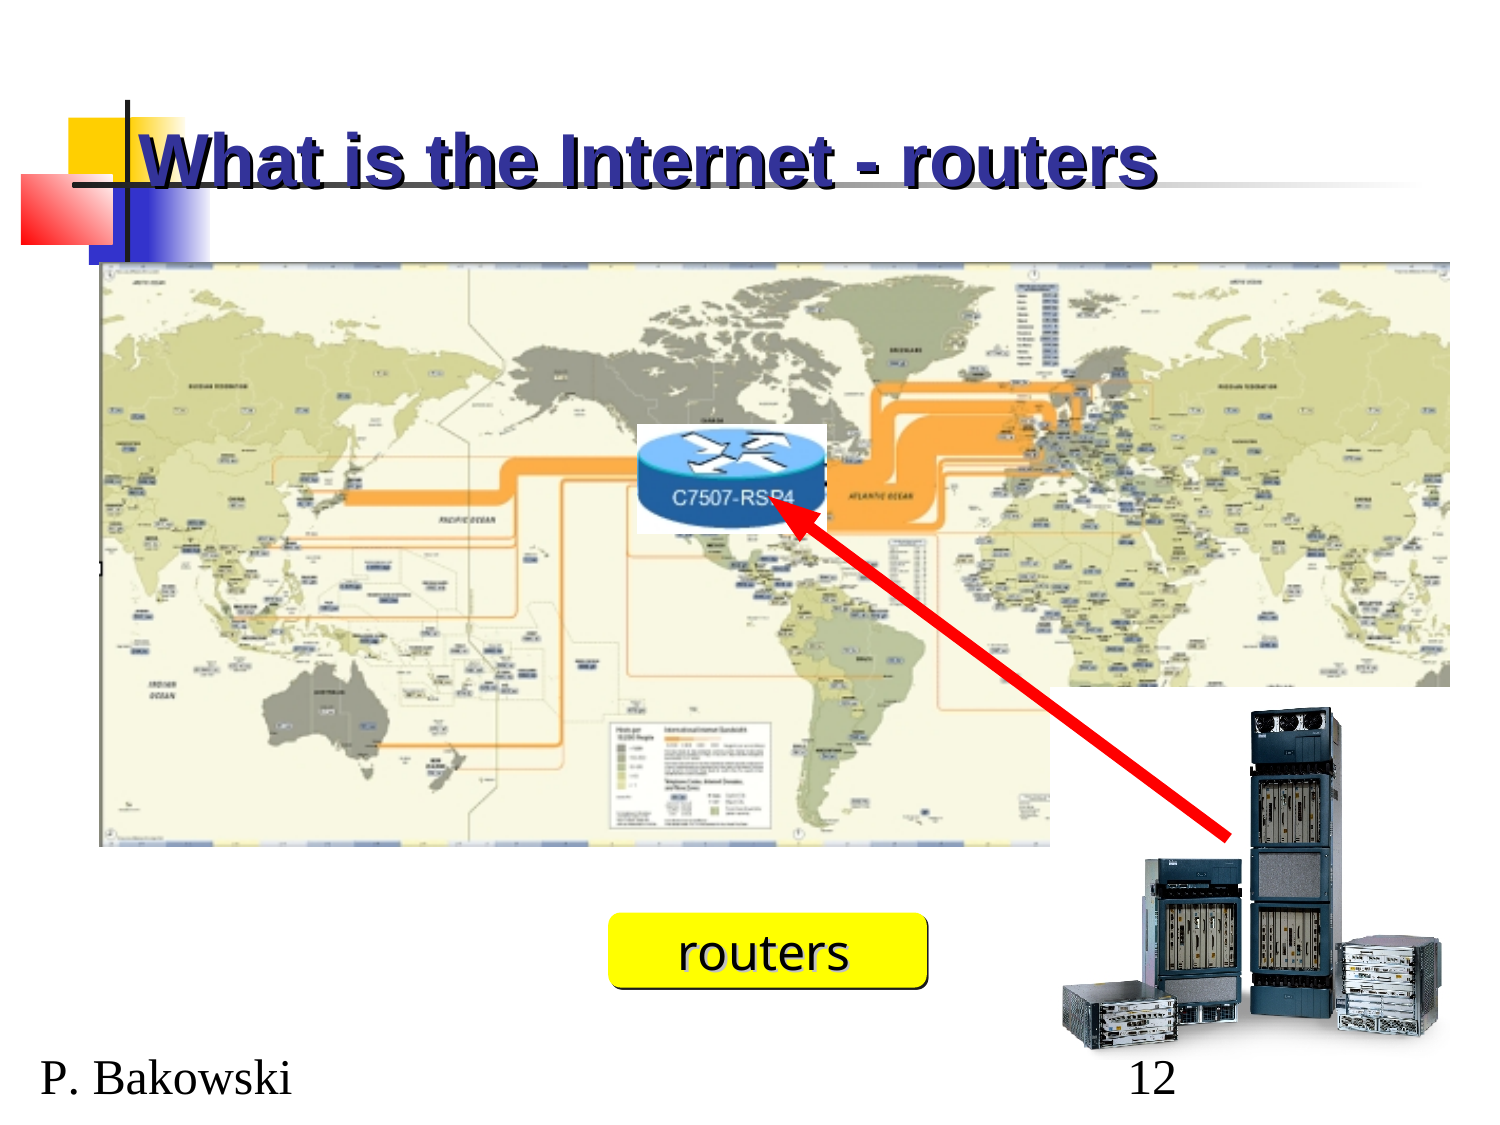

# What is the Internet - routers
routers
P.Bakowski
12